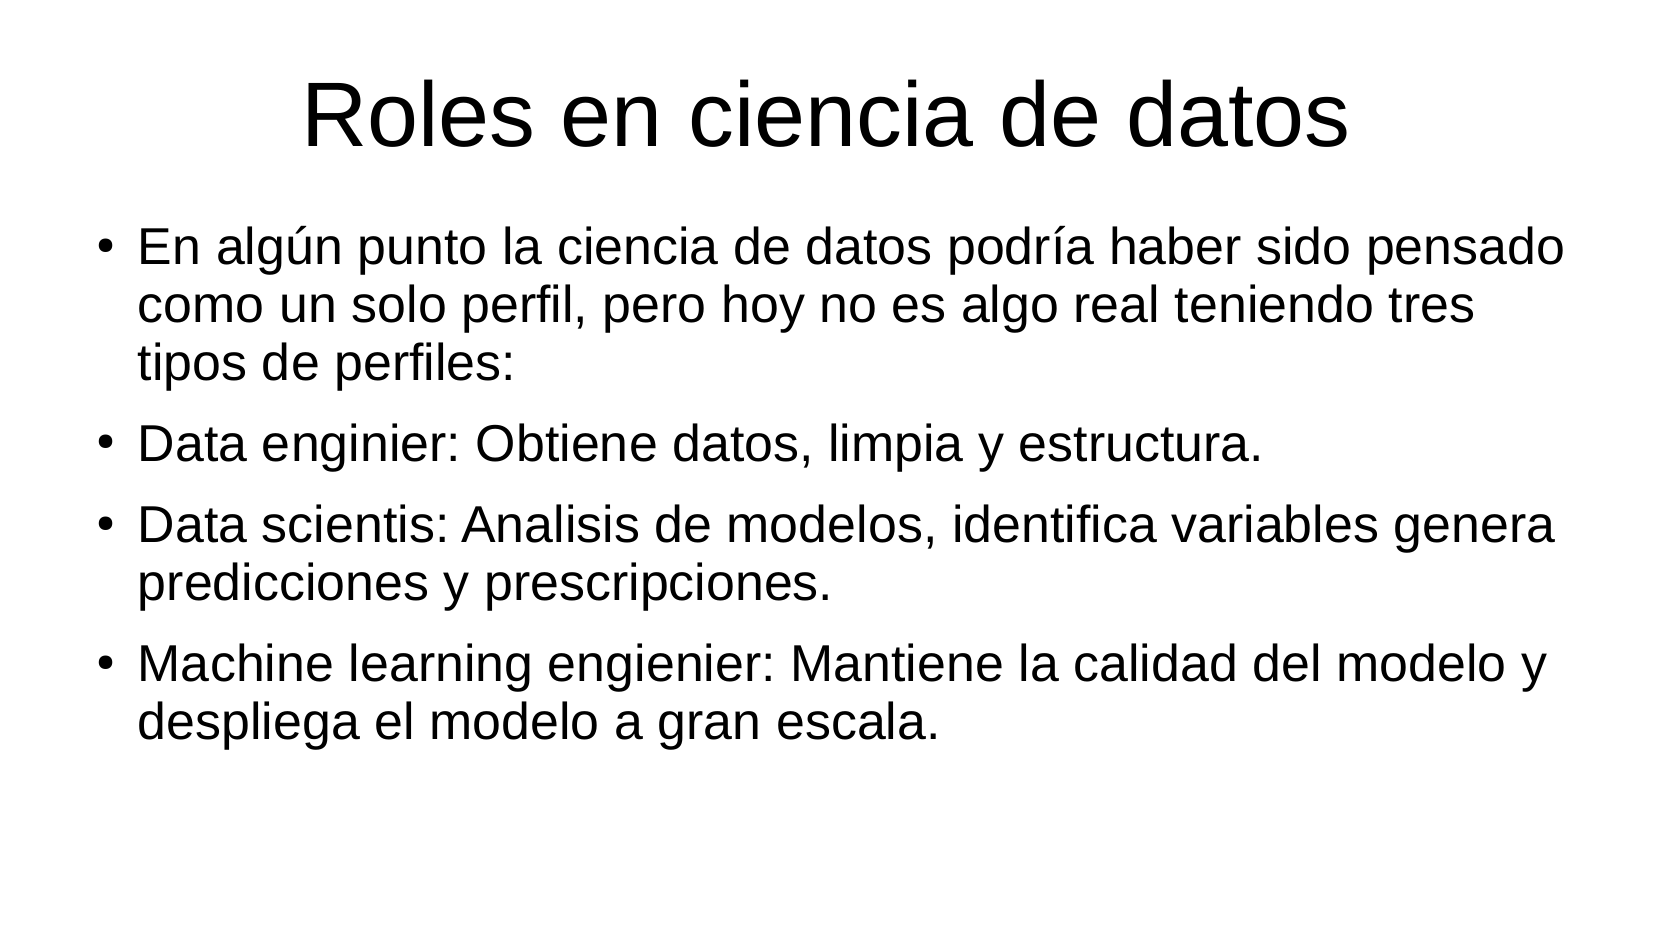

# Roles en ciencia de datos
En algún punto la ciencia de datos podría haber sido pensado como un solo perfil, pero hoy no es algo real teniendo tres tipos de perfiles:
Data enginier: Obtiene datos, limpia y estructura.
Data scientis: Analisis de modelos, identifica variables genera predicciones y prescripciones.
Machine learning engienier: Mantiene la calidad del modelo y despliega el modelo a gran escala.